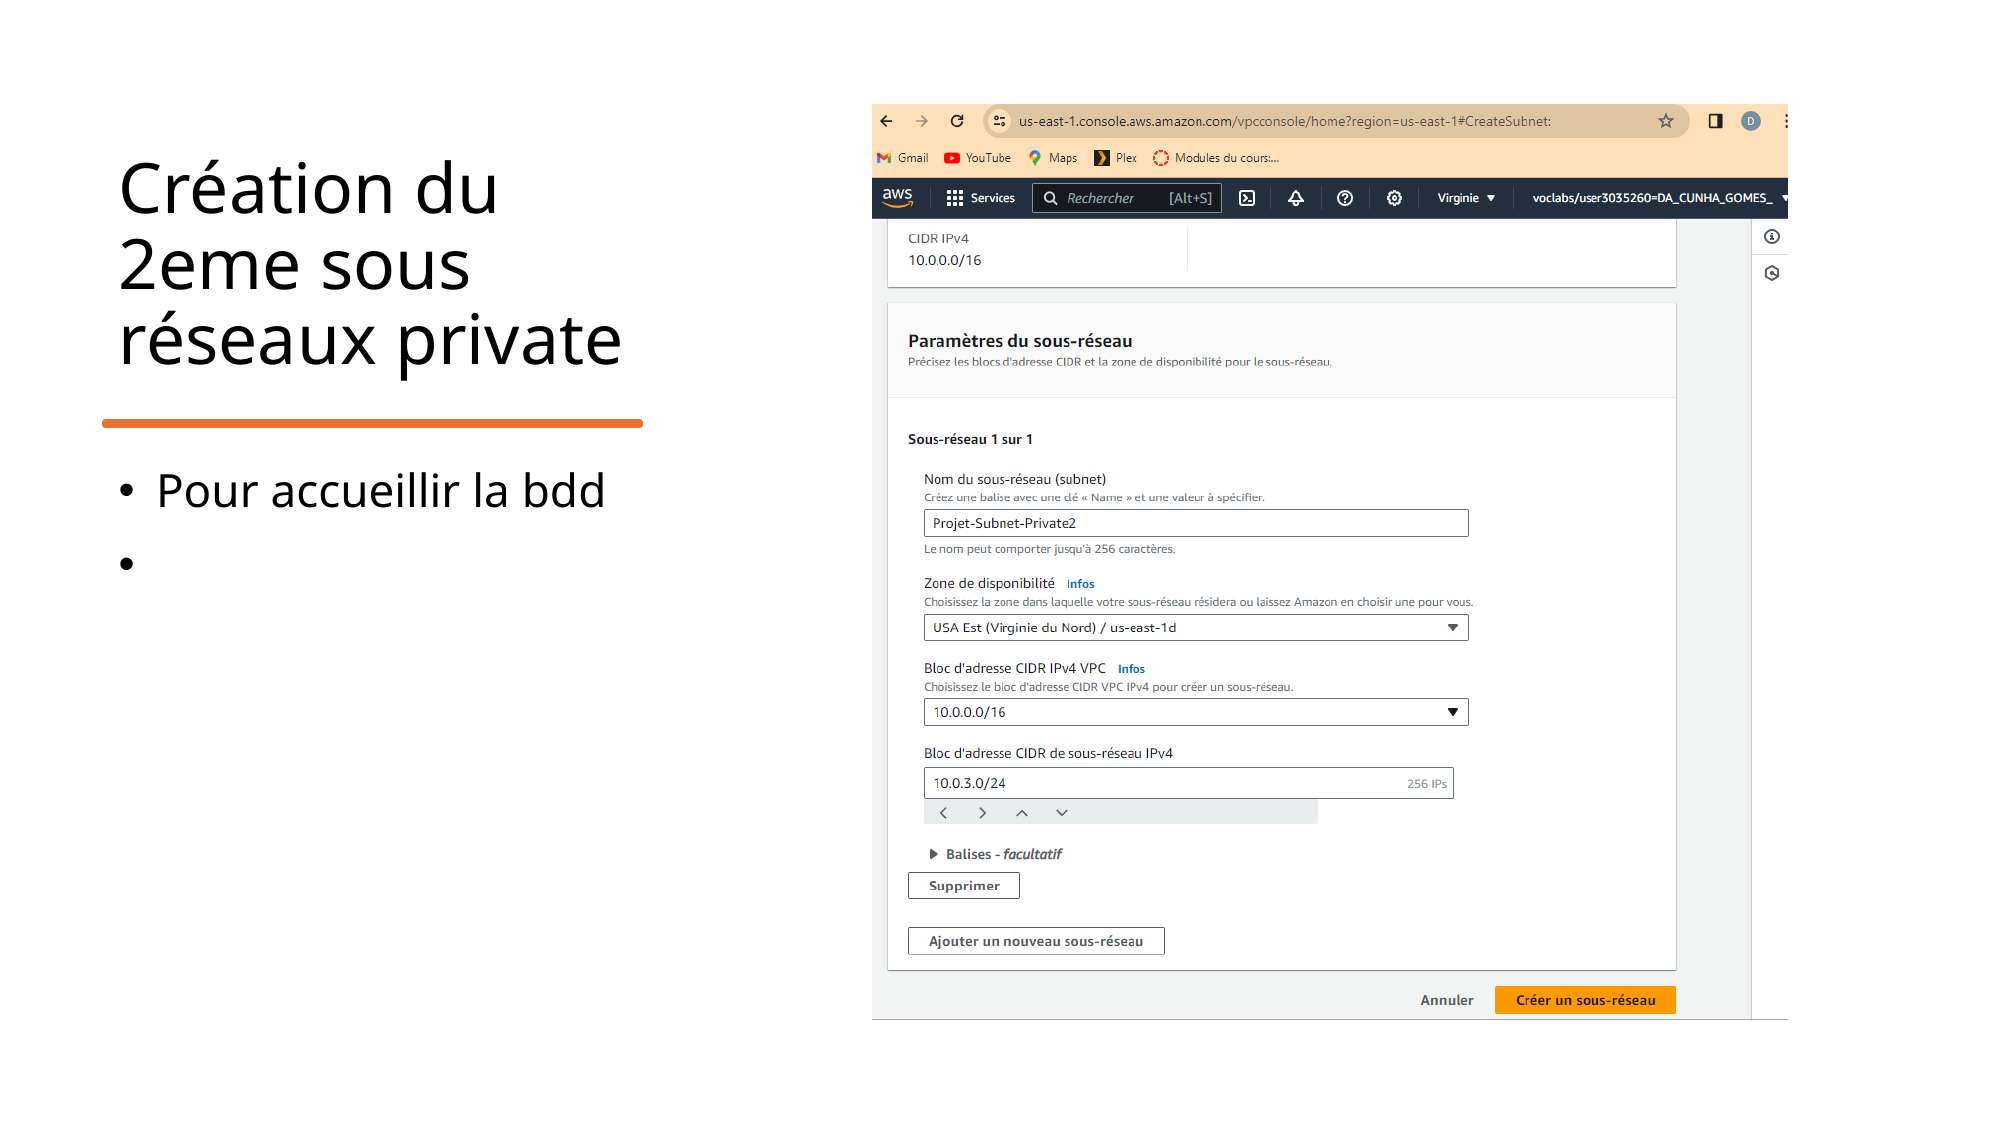

# Création du 2eme sous réseaux private
Pour accueillir la bdd